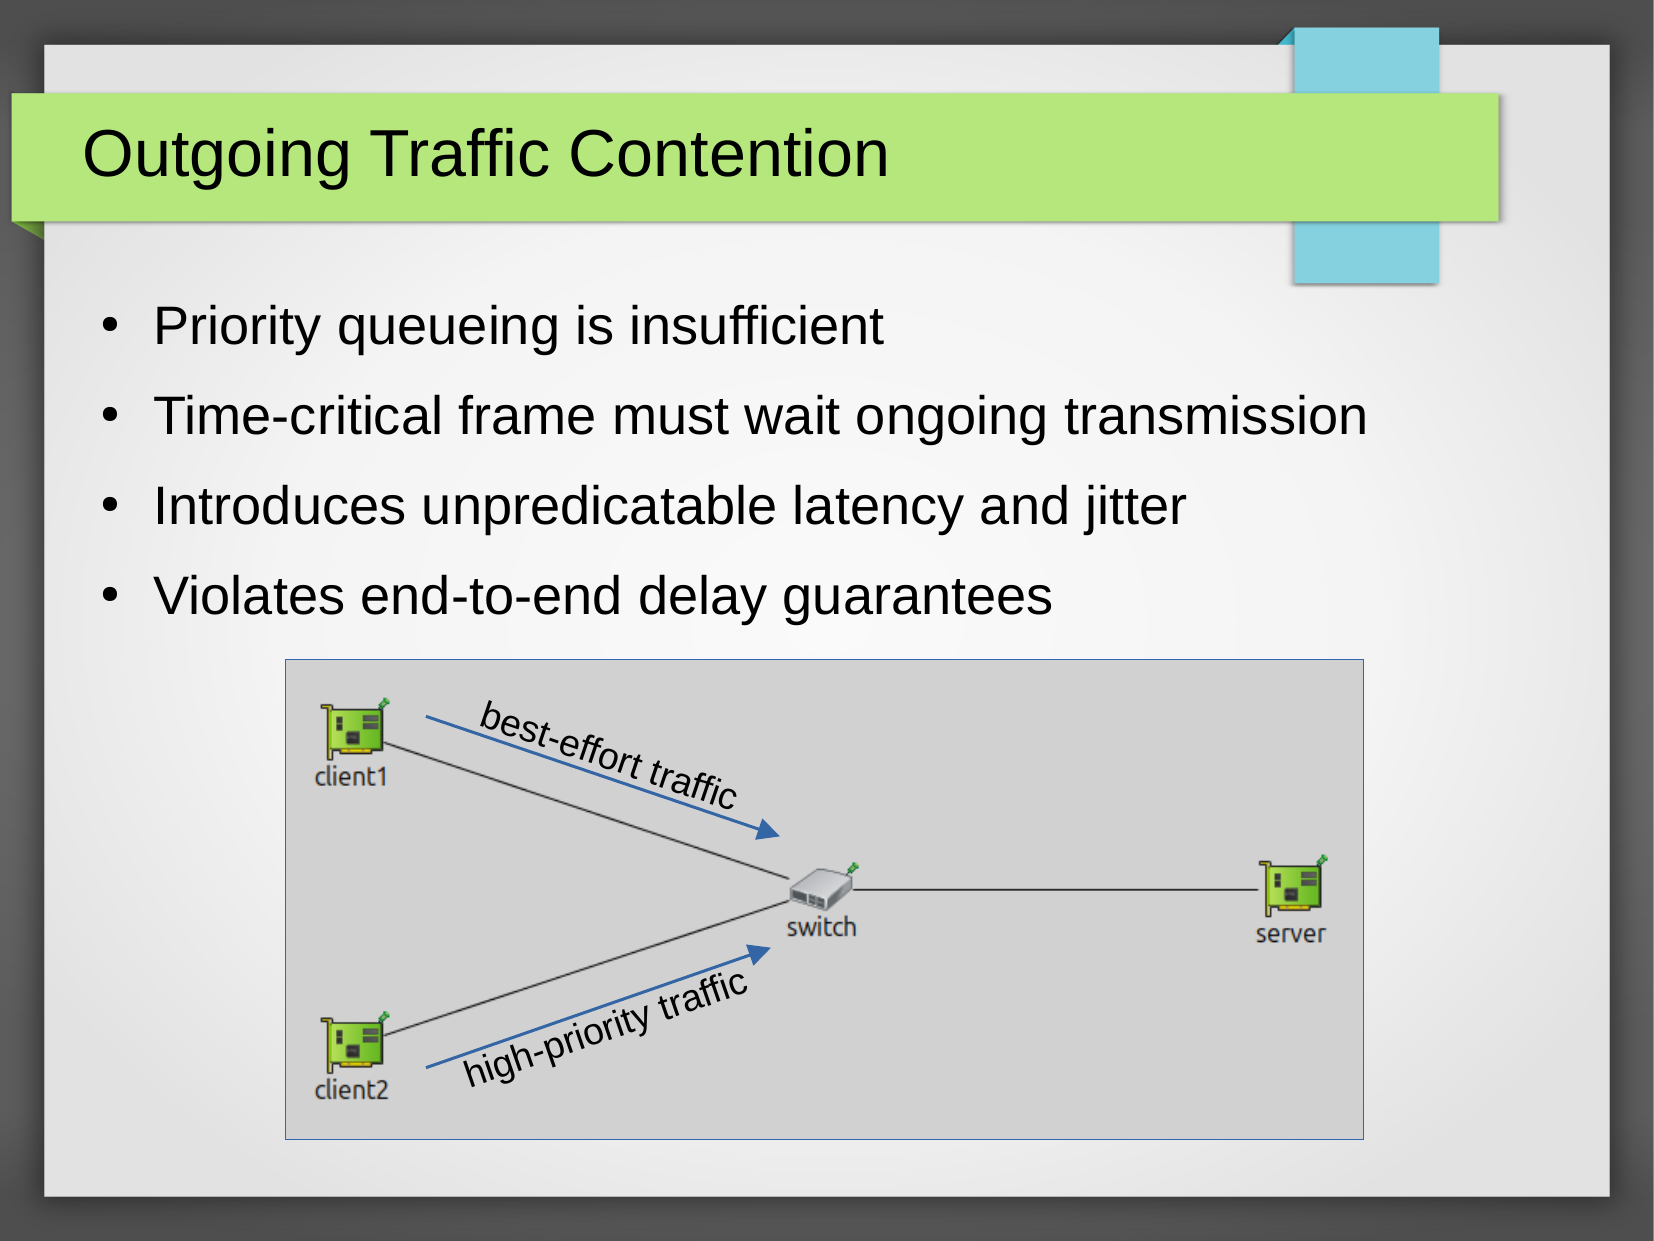

# Outgoing Traffic Contention
Priority queueing is insufficient
Time-critical frame must wait ongoing transmission
Introduces unpredicatable latency and jitter
Violates end-to-end delay guarantees
best-effort traffic
high-priority traffic